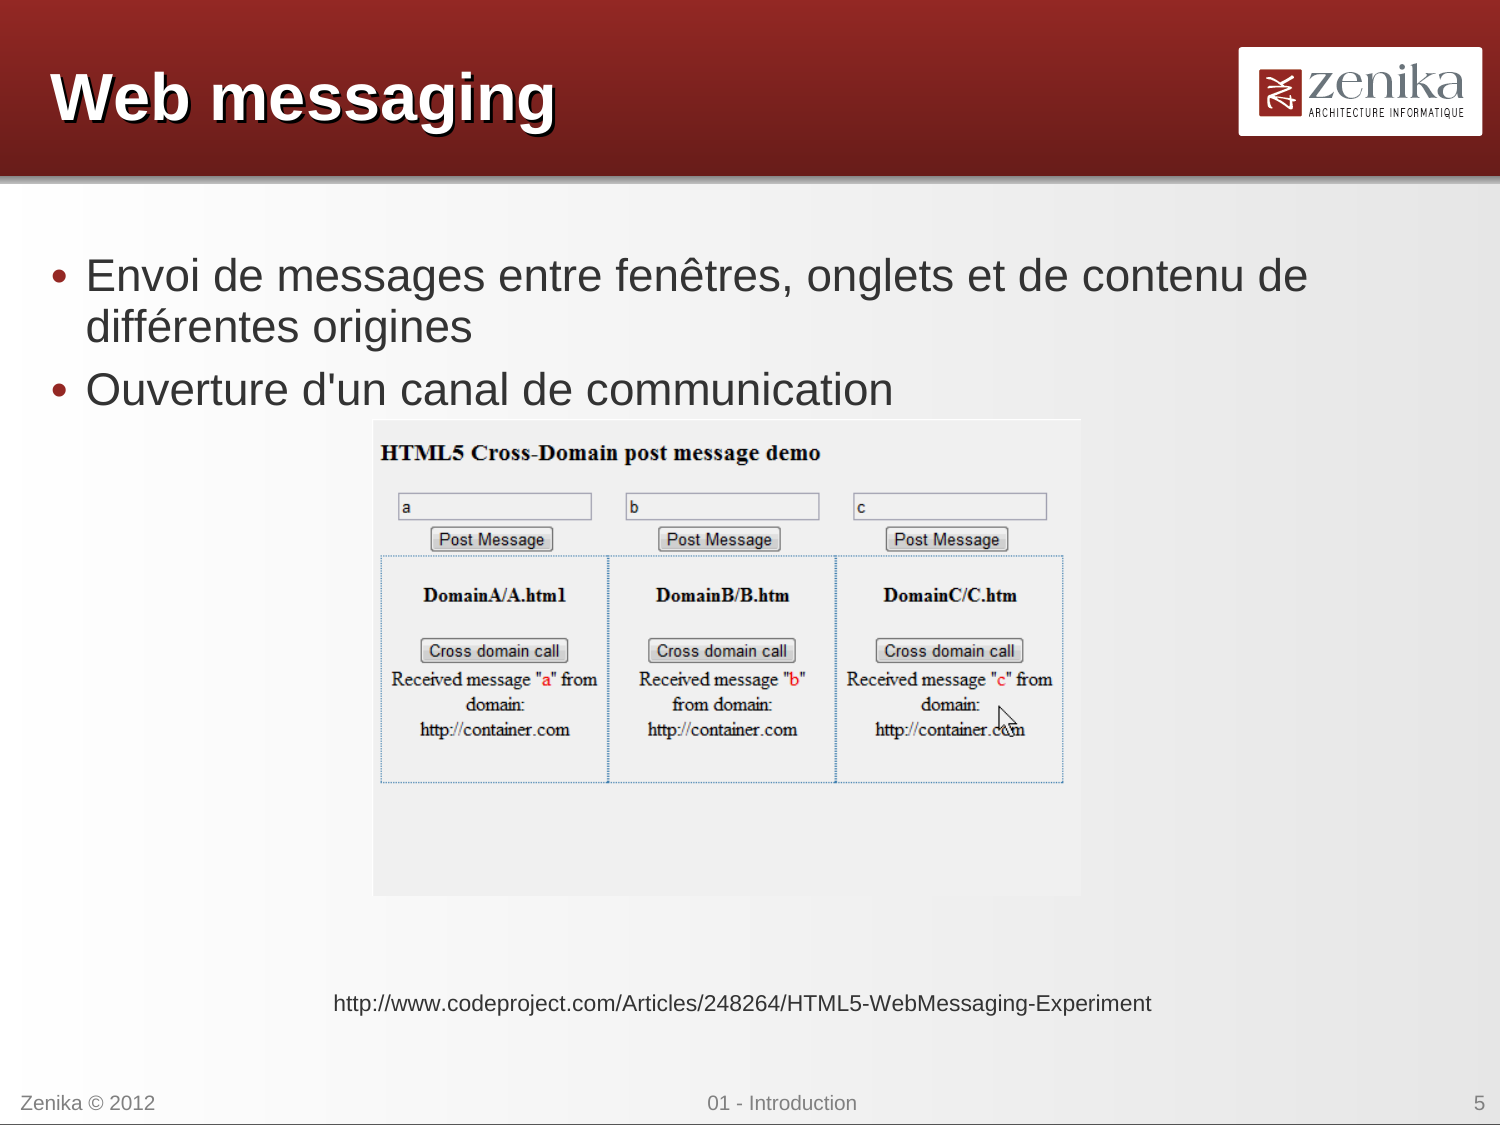

# Web messaging
Envoi de messages entre fenêtres, onglets et de contenu de différentes origines
Ouverture d'un canal de communication
http://www.codeproject.com/Articles/248264/HTML5-WebMessaging-Experiment